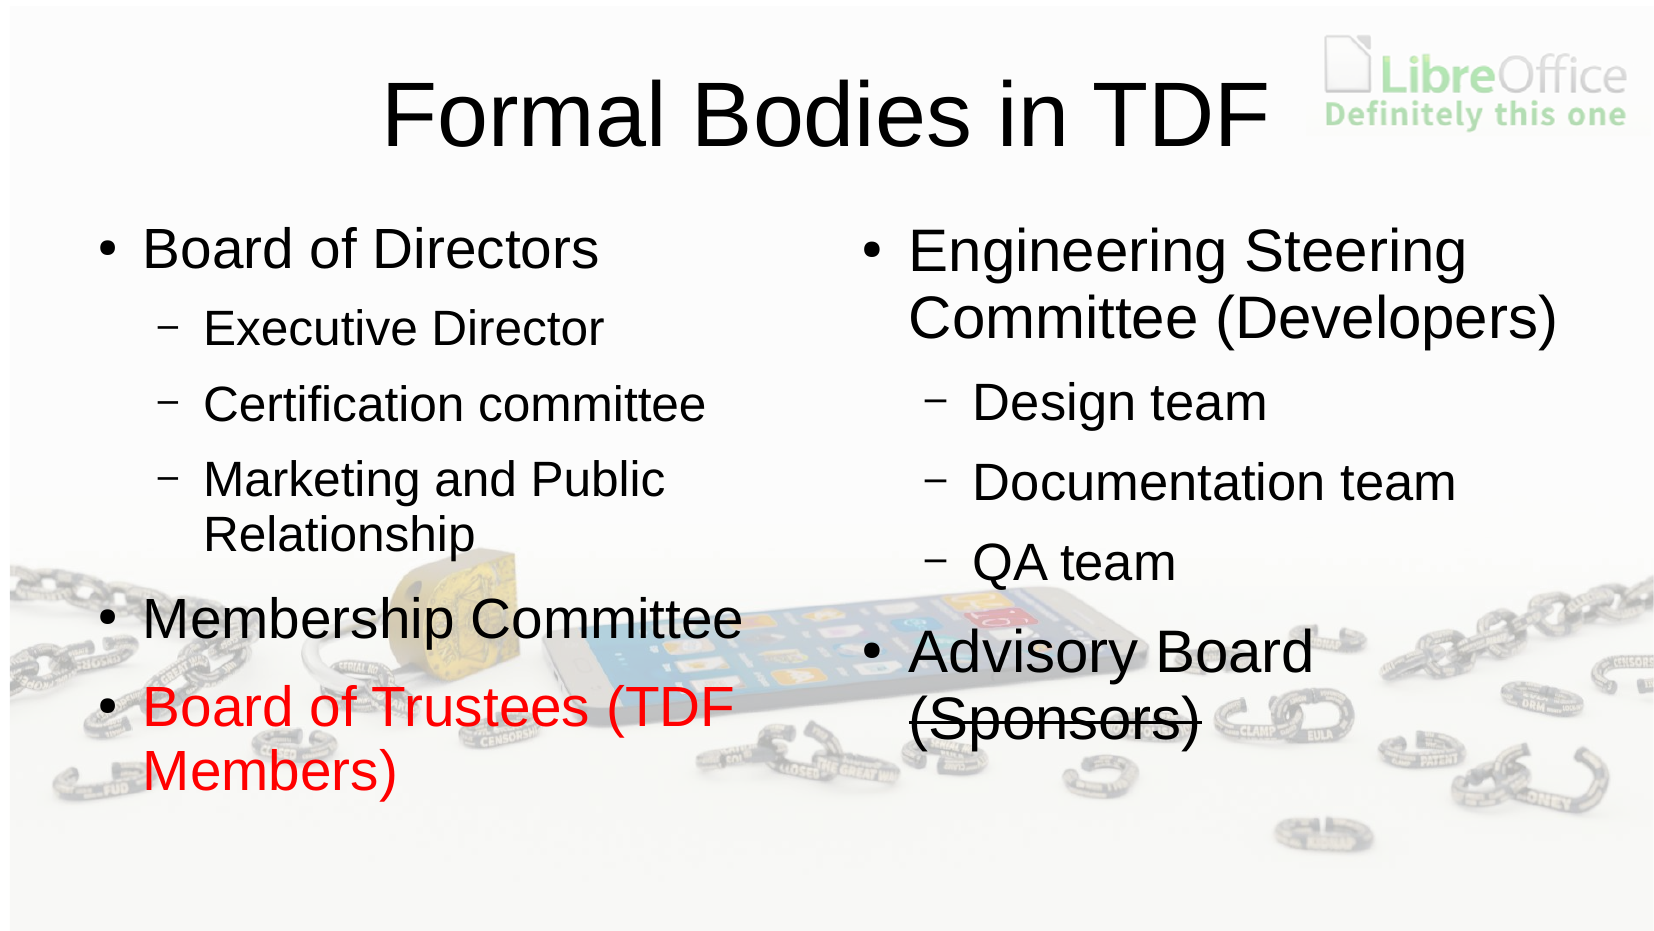

# Formal Bodies in TDF
Board of Directors
Executive Director
Certification committee
Marketing and Public Relationship
Membership Committee
Board of Trustees (TDF Members)
Engineering Steering Committee (Developers)
Design team
Documentation team
QA team
Advisory Board (Sponsors)